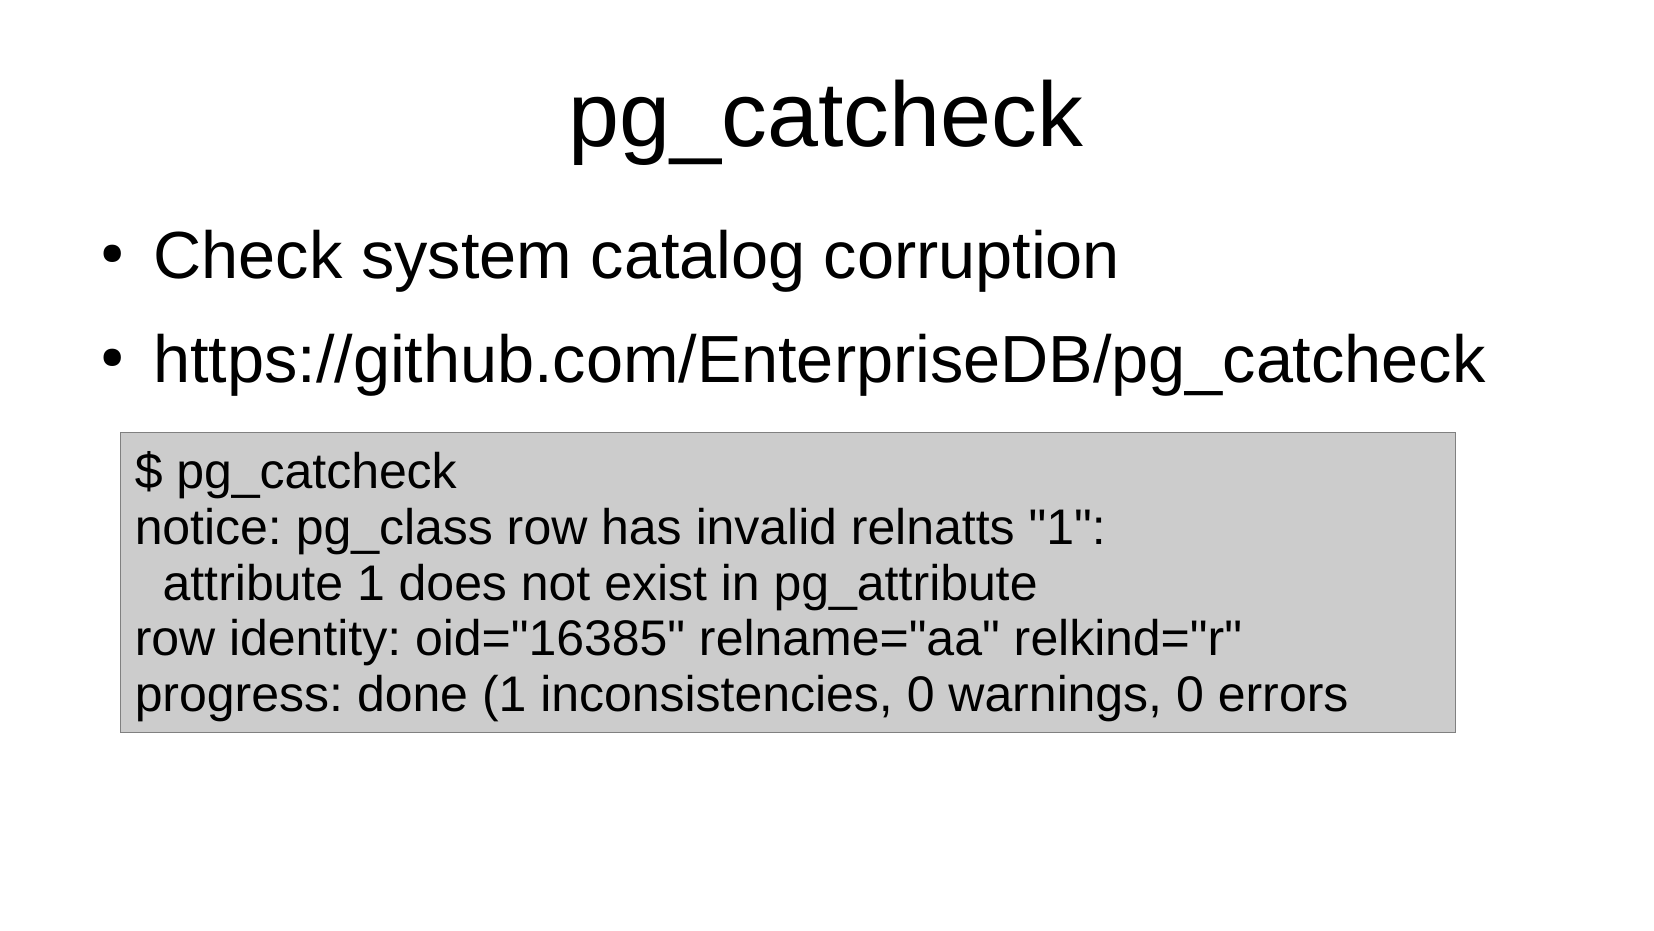

# pg_catcheck
Check system catalog corruption
https://github.com/EnterpriseDB/pg_catcheck
$ pg_catcheck
notice: pg_class row has invalid relnatts "1":
 attribute 1 does not exist in pg_attribute
row identity: oid="16385" relname="aa" relkind="r"
progress: done (1 inconsistencies, 0 warnings, 0 errors